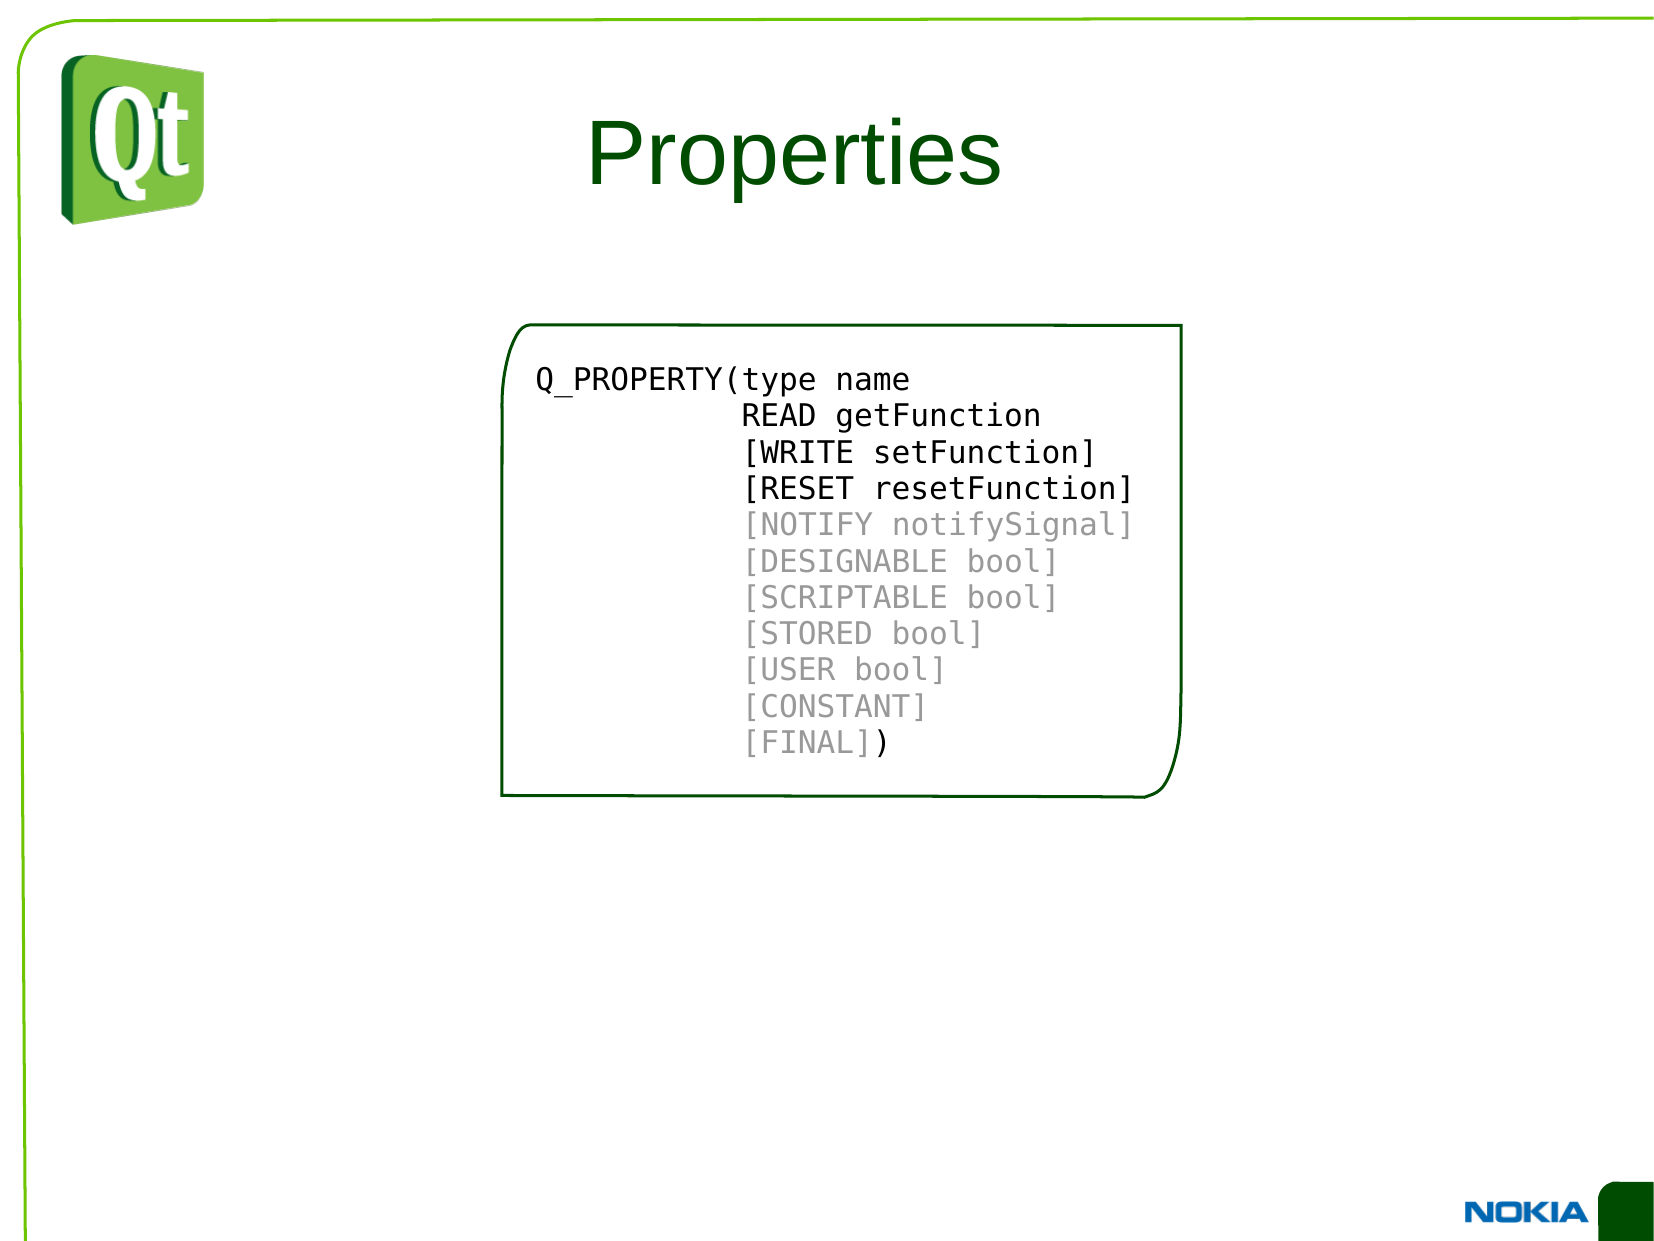

# Properties
 Q_PROPERTY(type name
 READ getFunction
 [WRITE setFunction]
 [RESET resetFunction]
 [NOTIFY notifySignal]
 [DESIGNABLE bool]
 [SCRIPTABLE bool]
 [STORED bool]
 [USER bool]
 [CONSTANT]
 [FINAL])